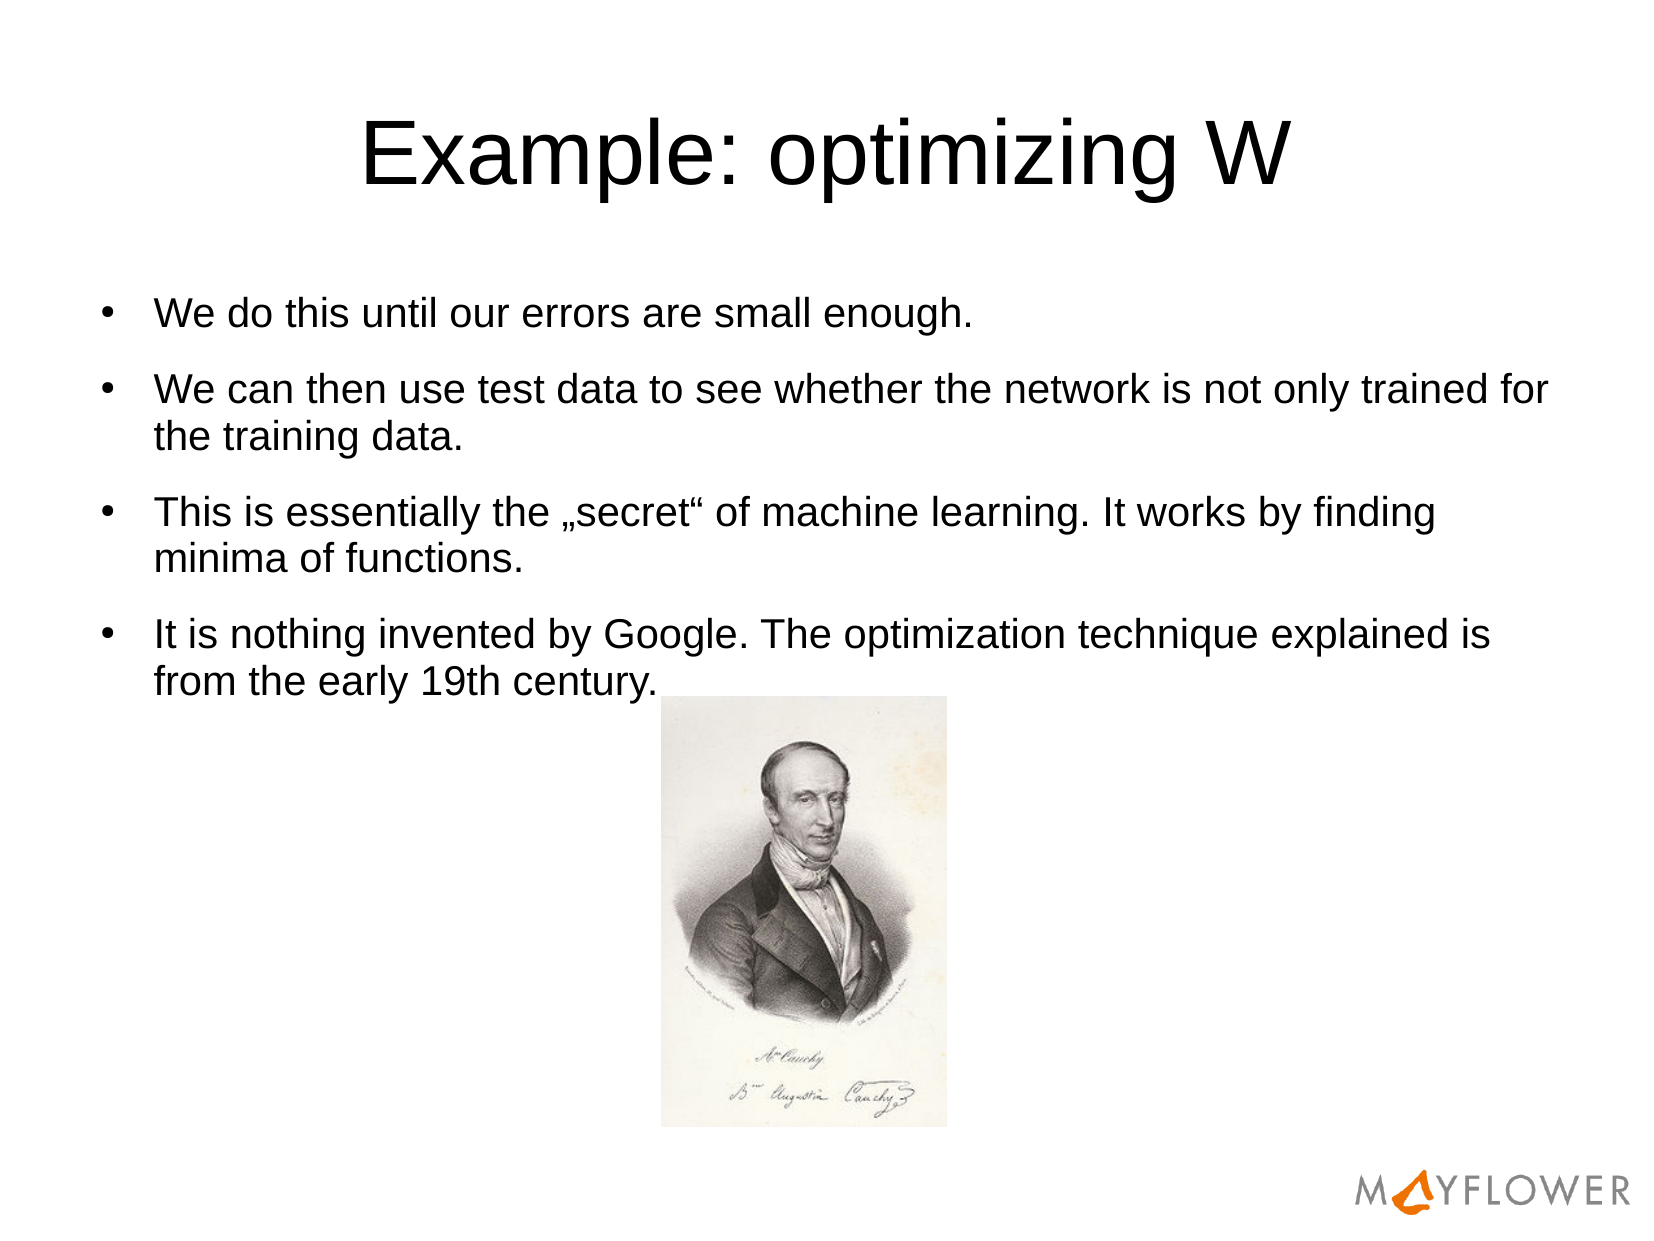

# Example: optimizing W
We do this until our errors are small enough.
We can then use test data to see whether the network is not only trained for the training data.
This is essentially the „secret“ of machine learning. It works by finding minima of functions.
It is nothing invented by Google. The optimization technique explained is from the early 19th century.